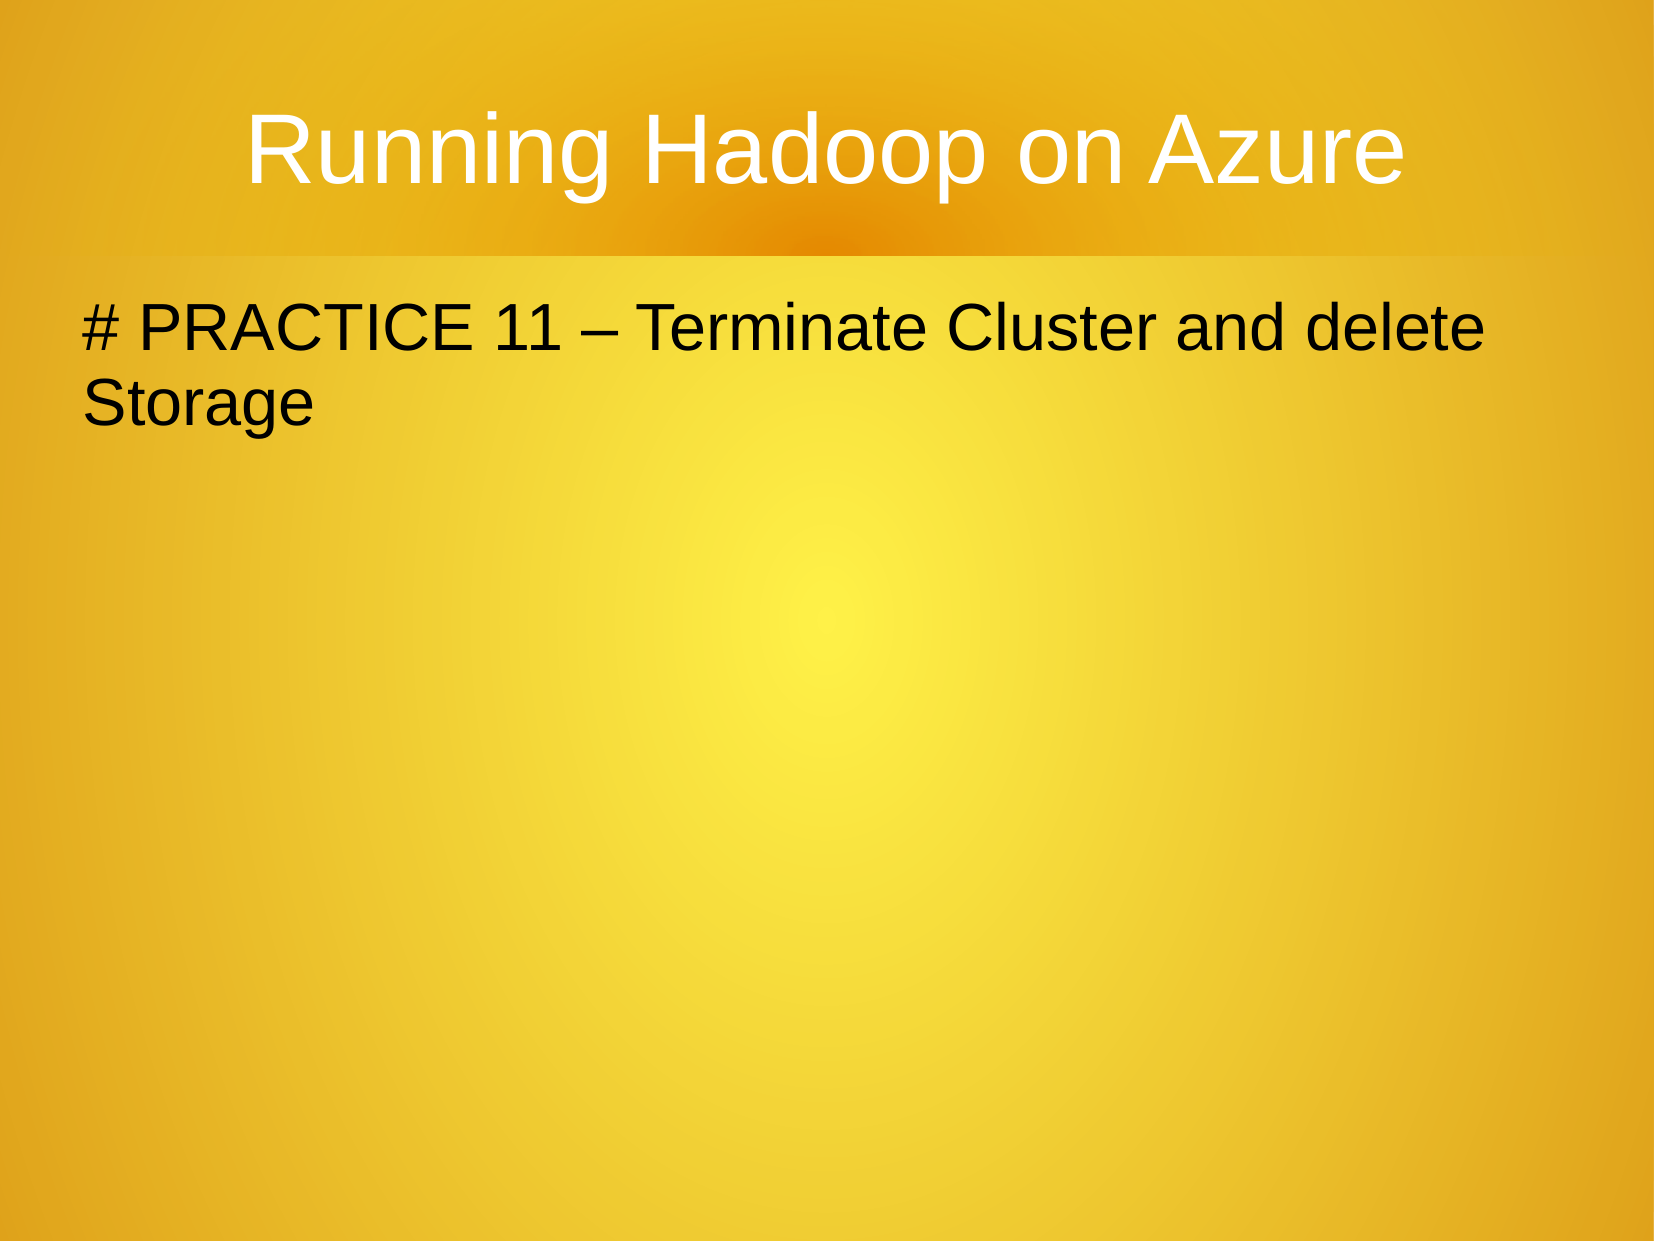

# Running Hadoop on Azure
# PRACTICE 11 – Terminate Cluster and delete Storage